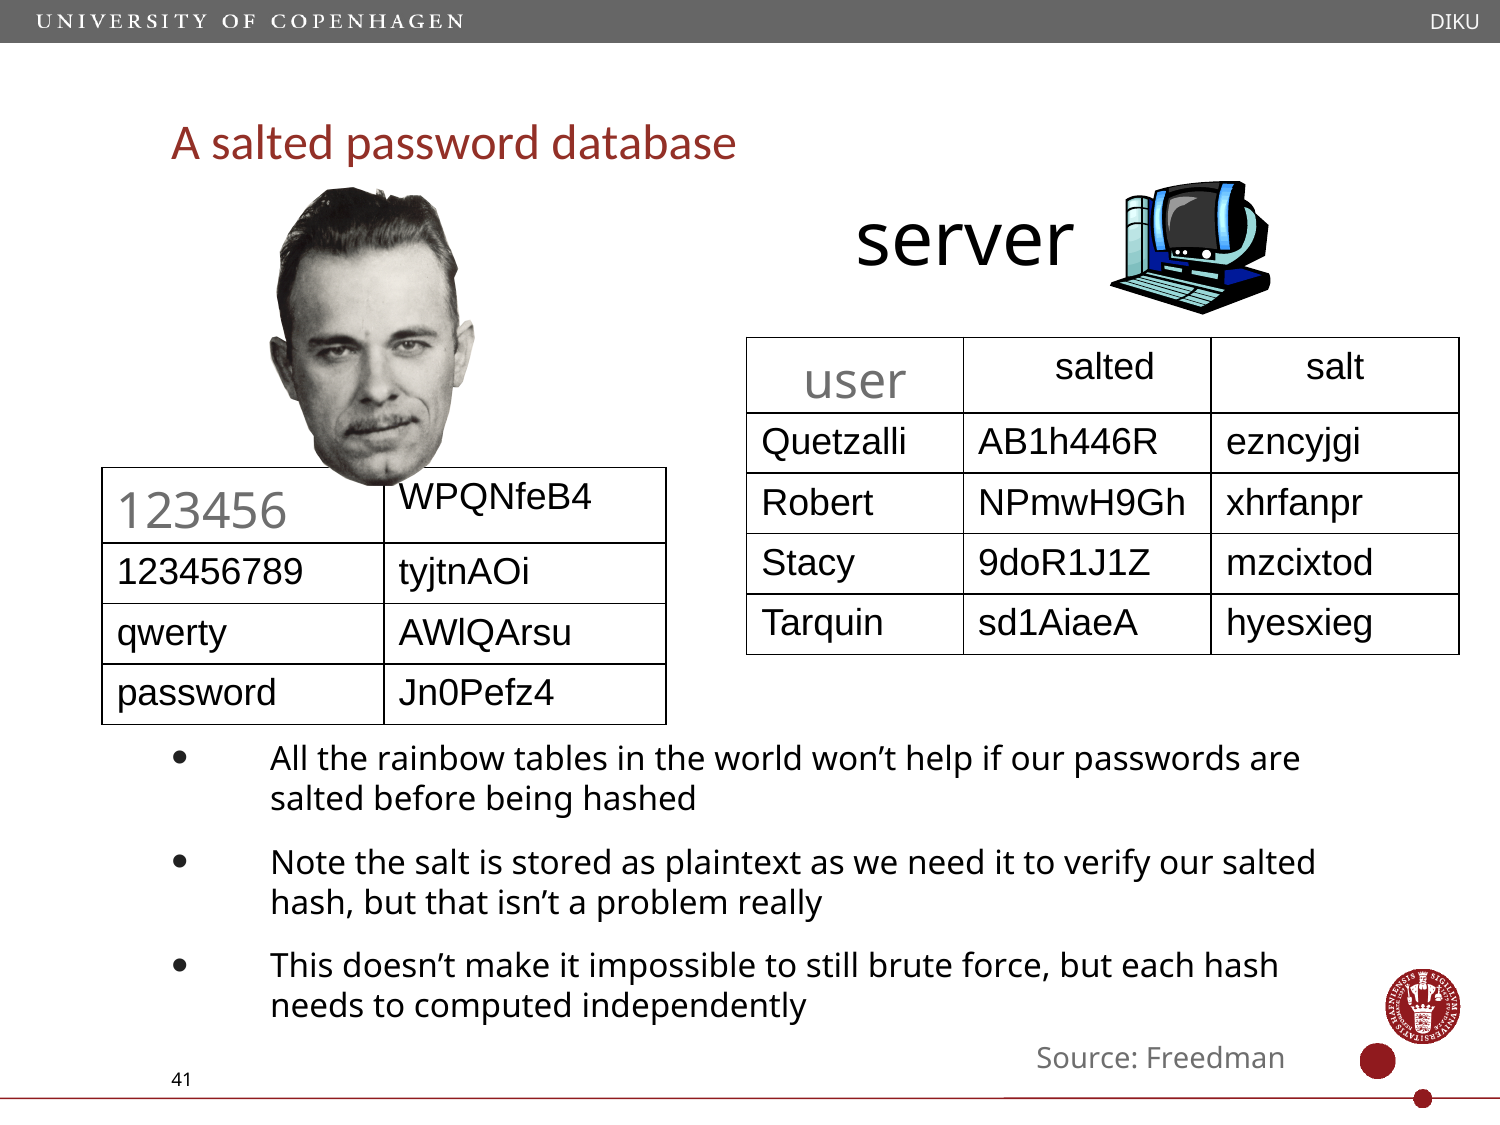

DIKU
A salted password database
server
| user | salted | salt |
| --- | --- | --- |
| Quetzalli | AB1h446R | ezncyjgi |
| Robert | NPmwH9Gh | xhrfanpr |
| Stacy | 9doR1J1Z | mzcixtod |
| Tarquin | sd1AiaeA | hyesxieg |
| 123456 | WPQNfeB4 |
| --- | --- |
| 123456789 | tyjtnAOi |
| qwerty | AWlQArsu |
| password | Jn0Pefz4 |
All the rainbow tables in the world won’t help if our passwords are salted before being hashed
Note the salt is stored as plaintext as we need it to verify our salted hash, but that isn’t a problem really
This doesn’t make it impossible to still brute force, but each hash needs to computed independently
Source: Freedman